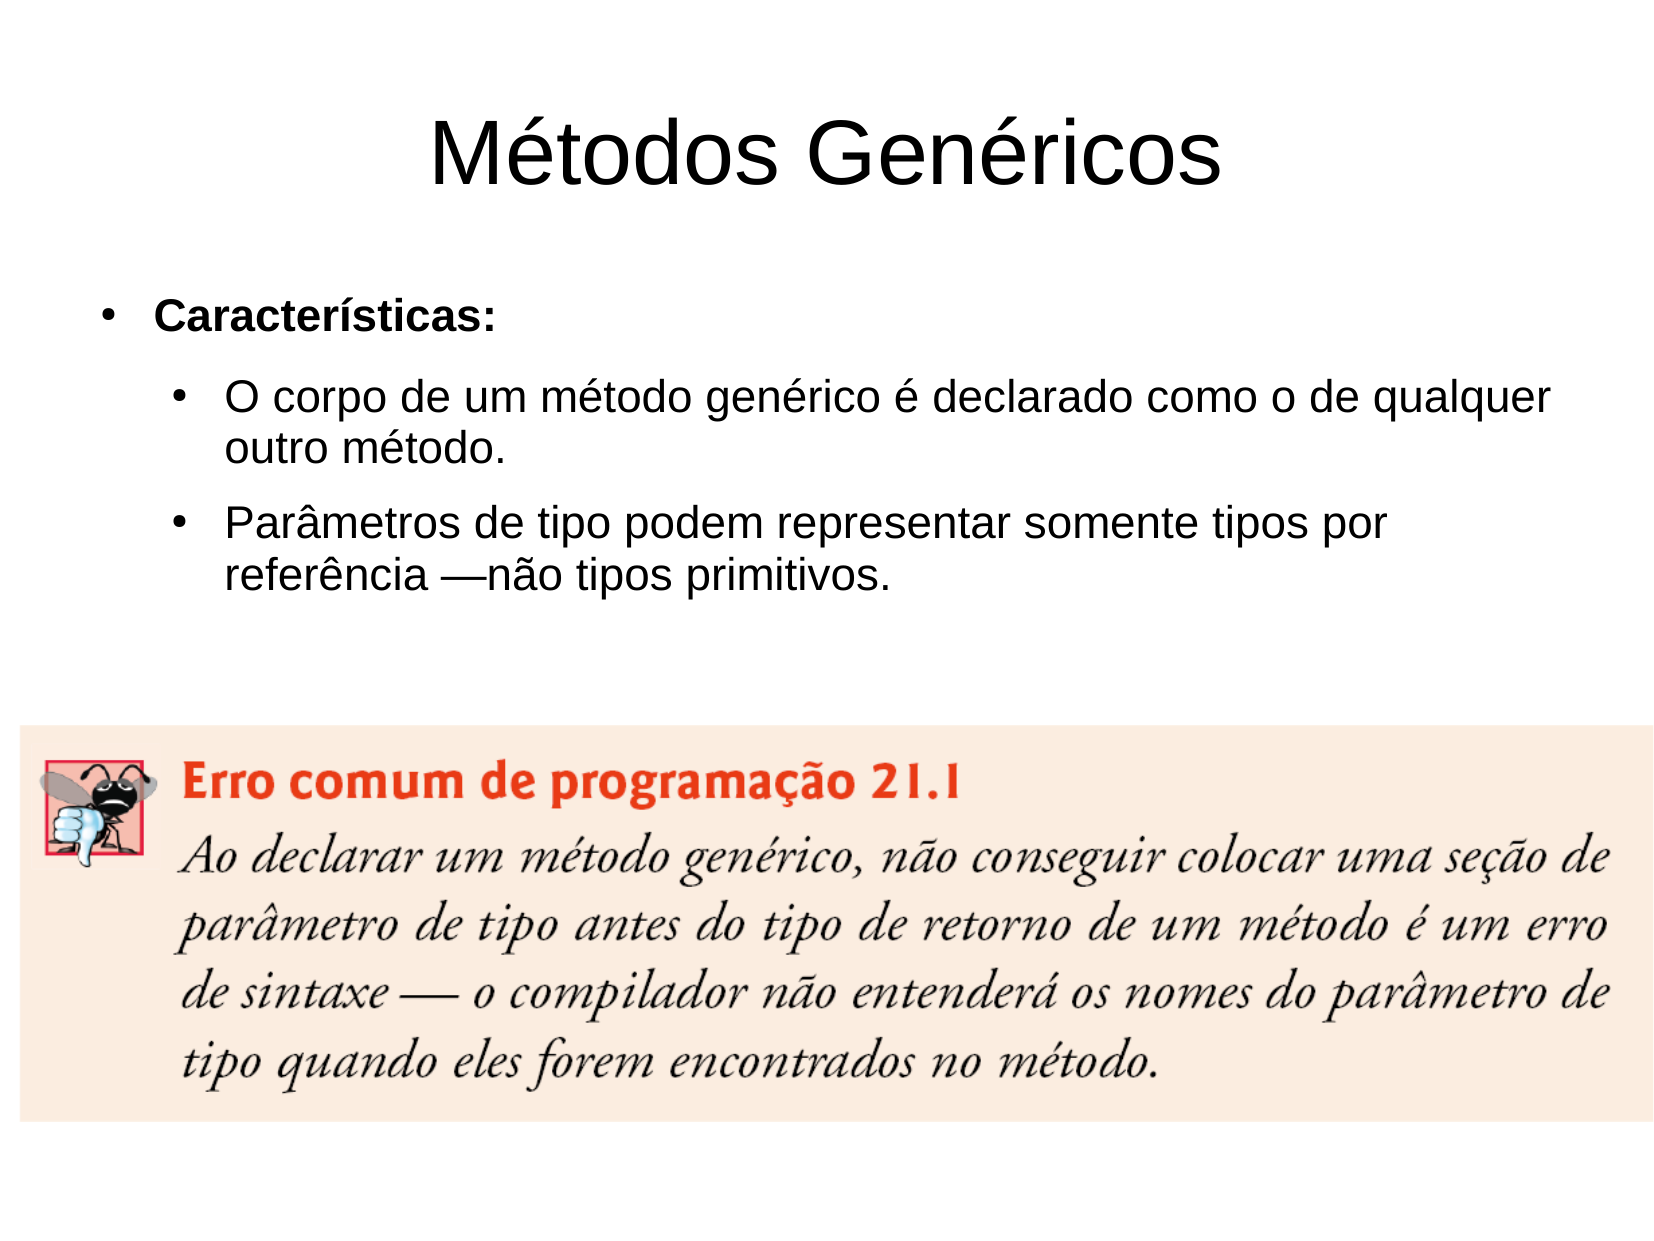

# Métodos Genéricos
Características:
O corpo de um método genérico é declarado como o de qualquer outro método.
Parâmetros de tipo podem representar somente tipos por referência —não tipos primitivos.